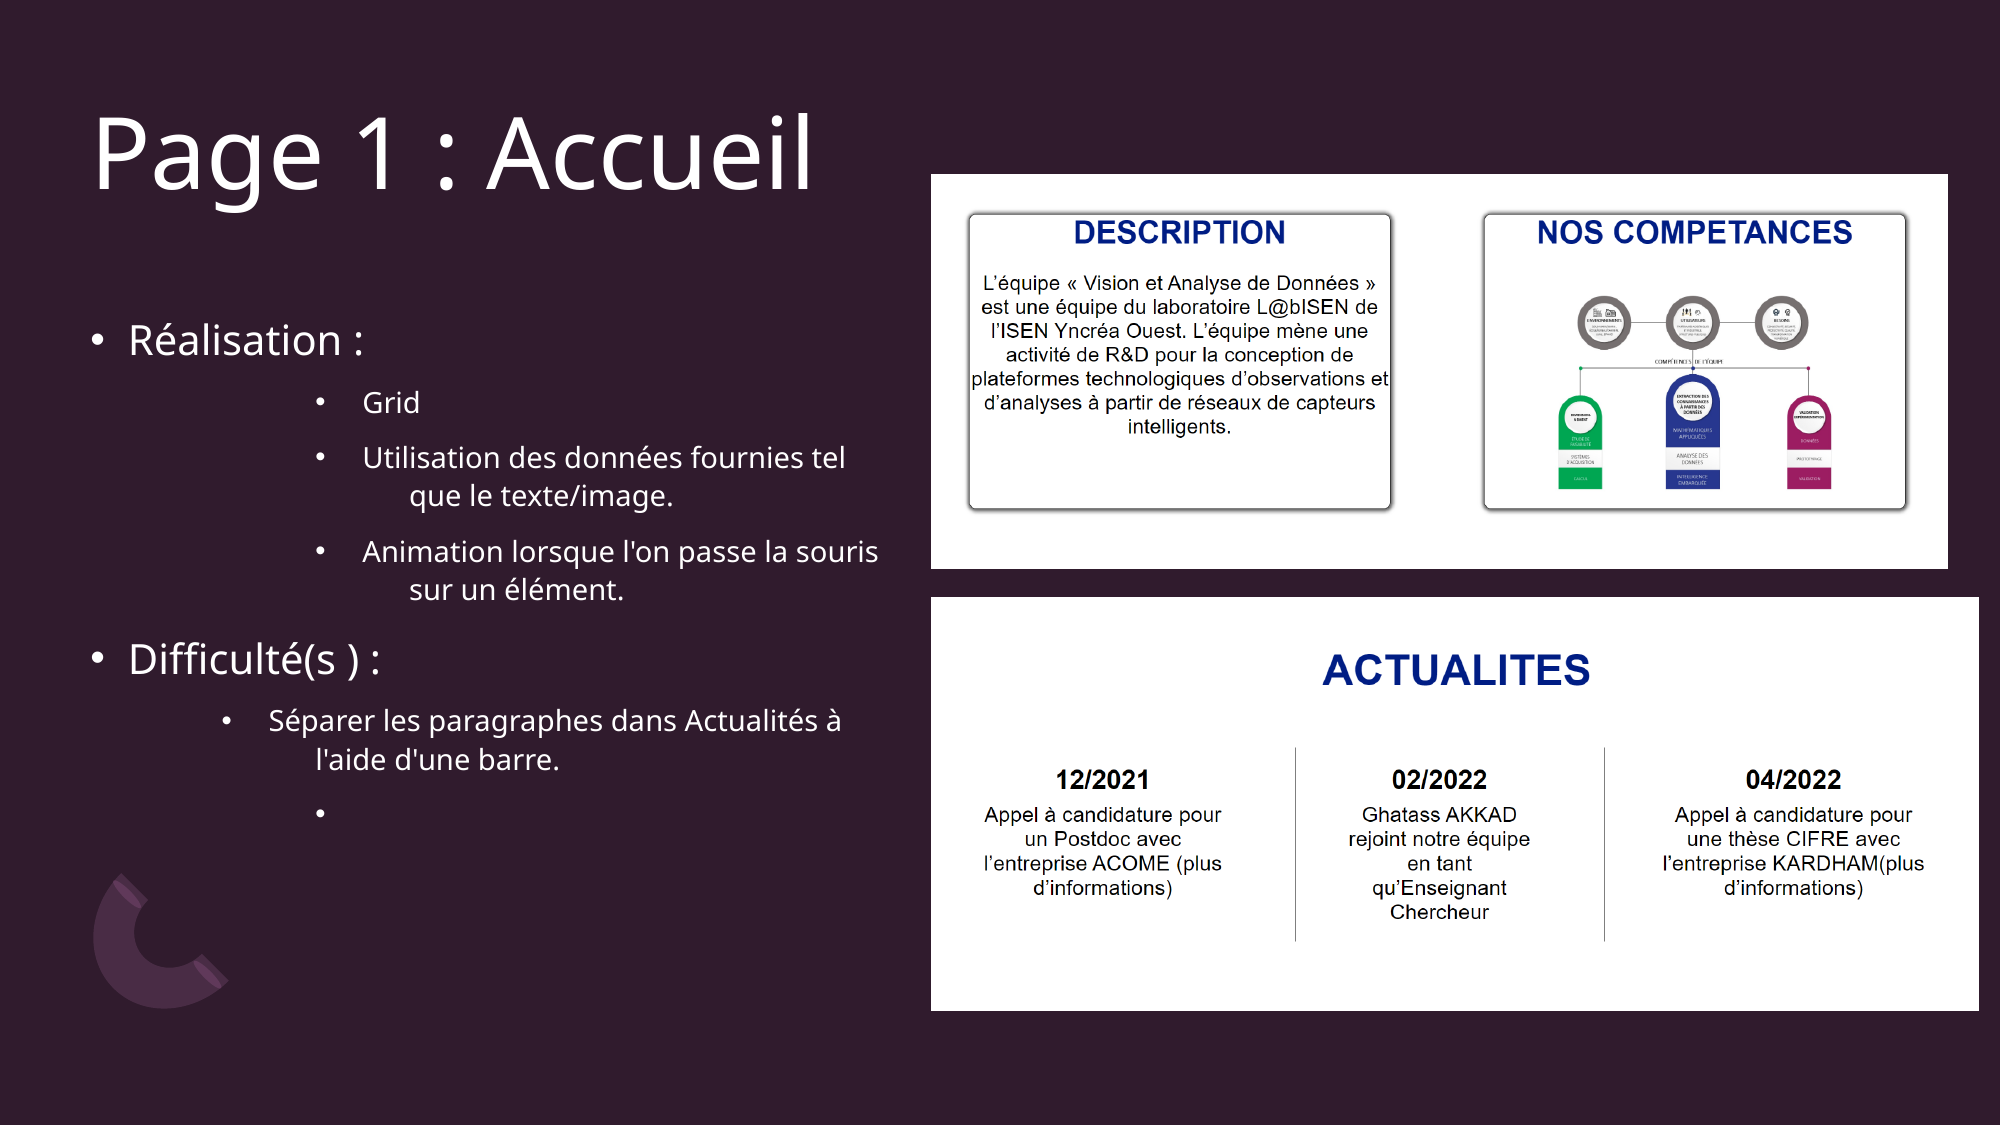

# Page 1 : Accueil
Réalisation :
Grid
Utilisation des données fournies tel que le texte/image.
Animation lorsque l'on passe la souris sur un élément.
Difficulté(s ) :
Séparer les paragraphes dans Actualités à l'aide d'une barre.